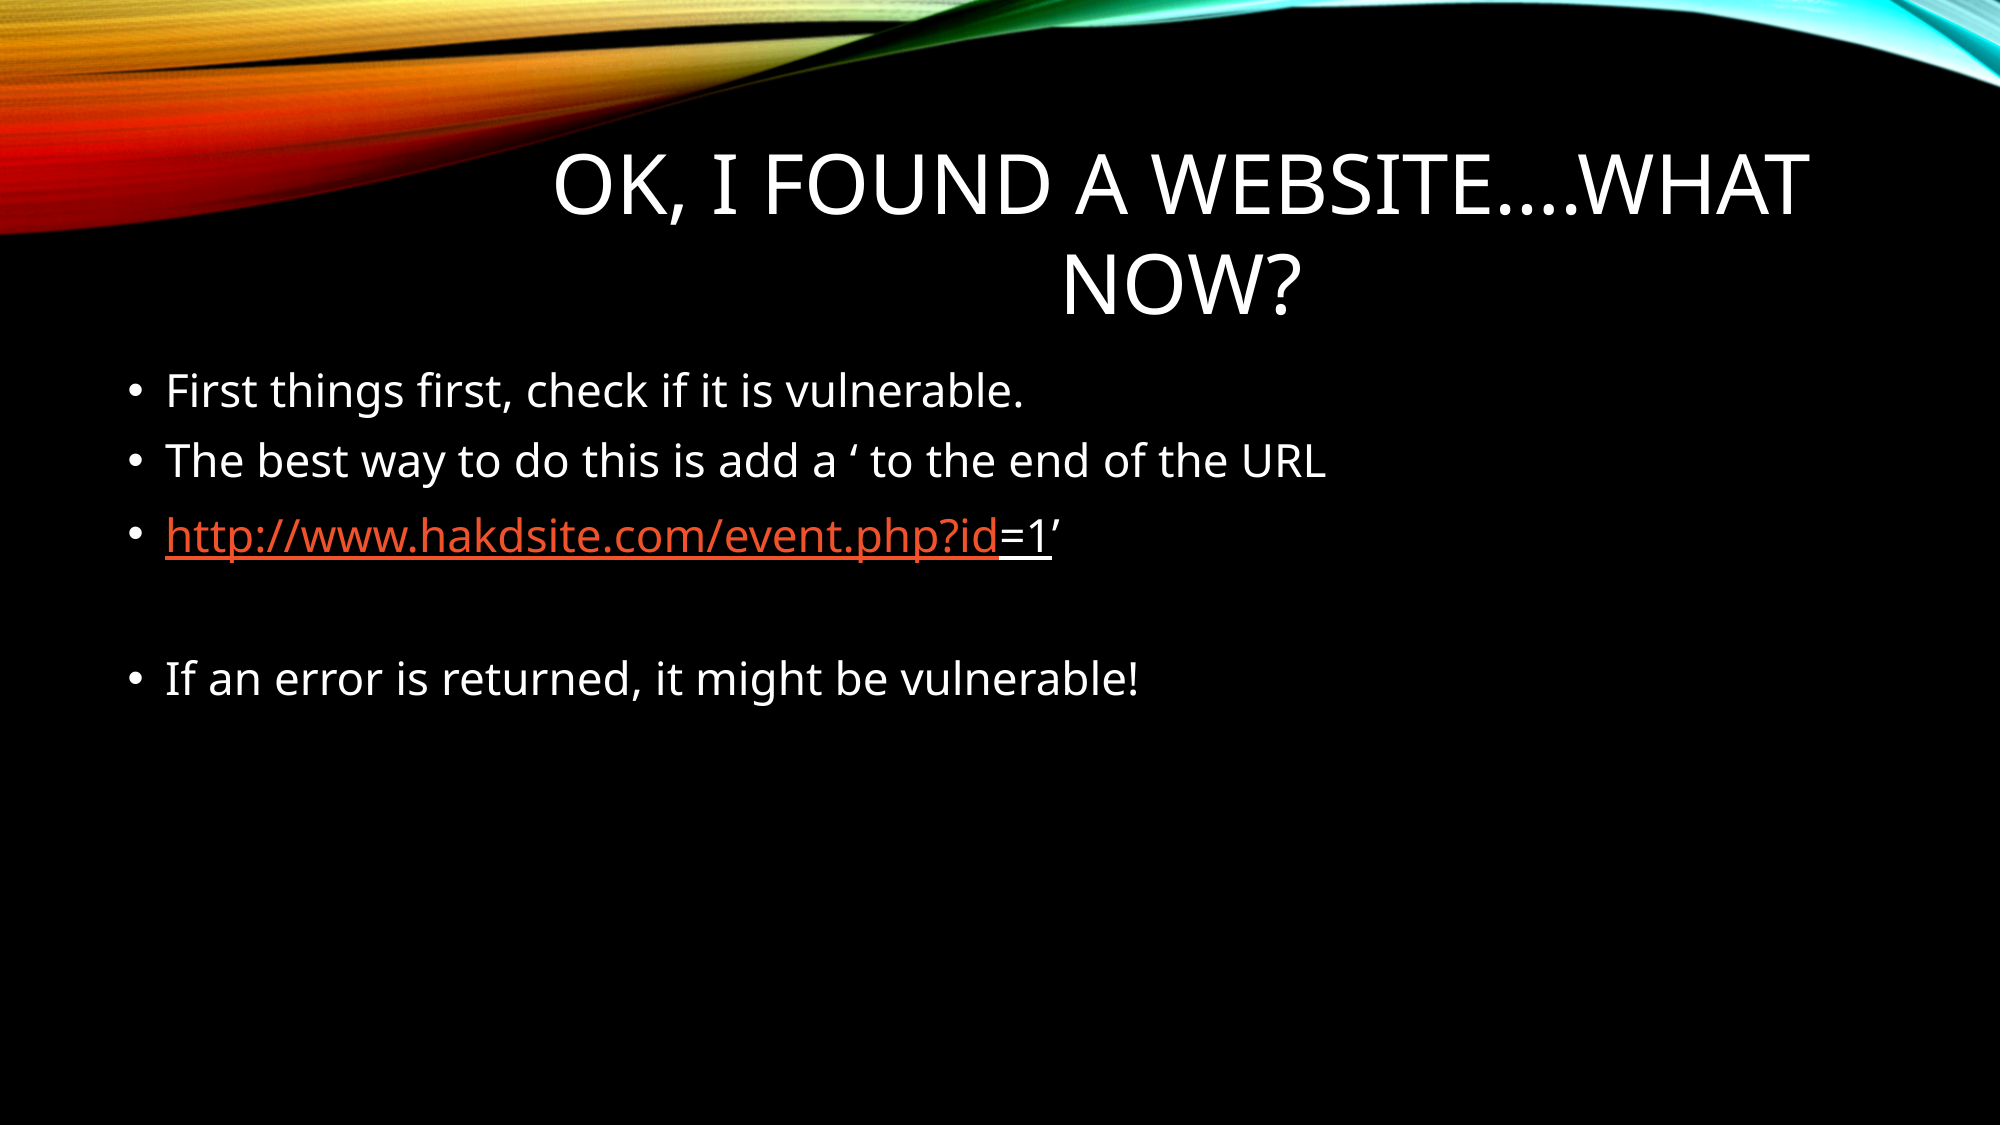

# Ok, I found a website….what now?
First things first, check if it is vulnerable.
The best way to do this is add a ‘ to the end of the URL
http://www.hakdsite.com/event.php?id=1’
If an error is returned, it might be vulnerable!